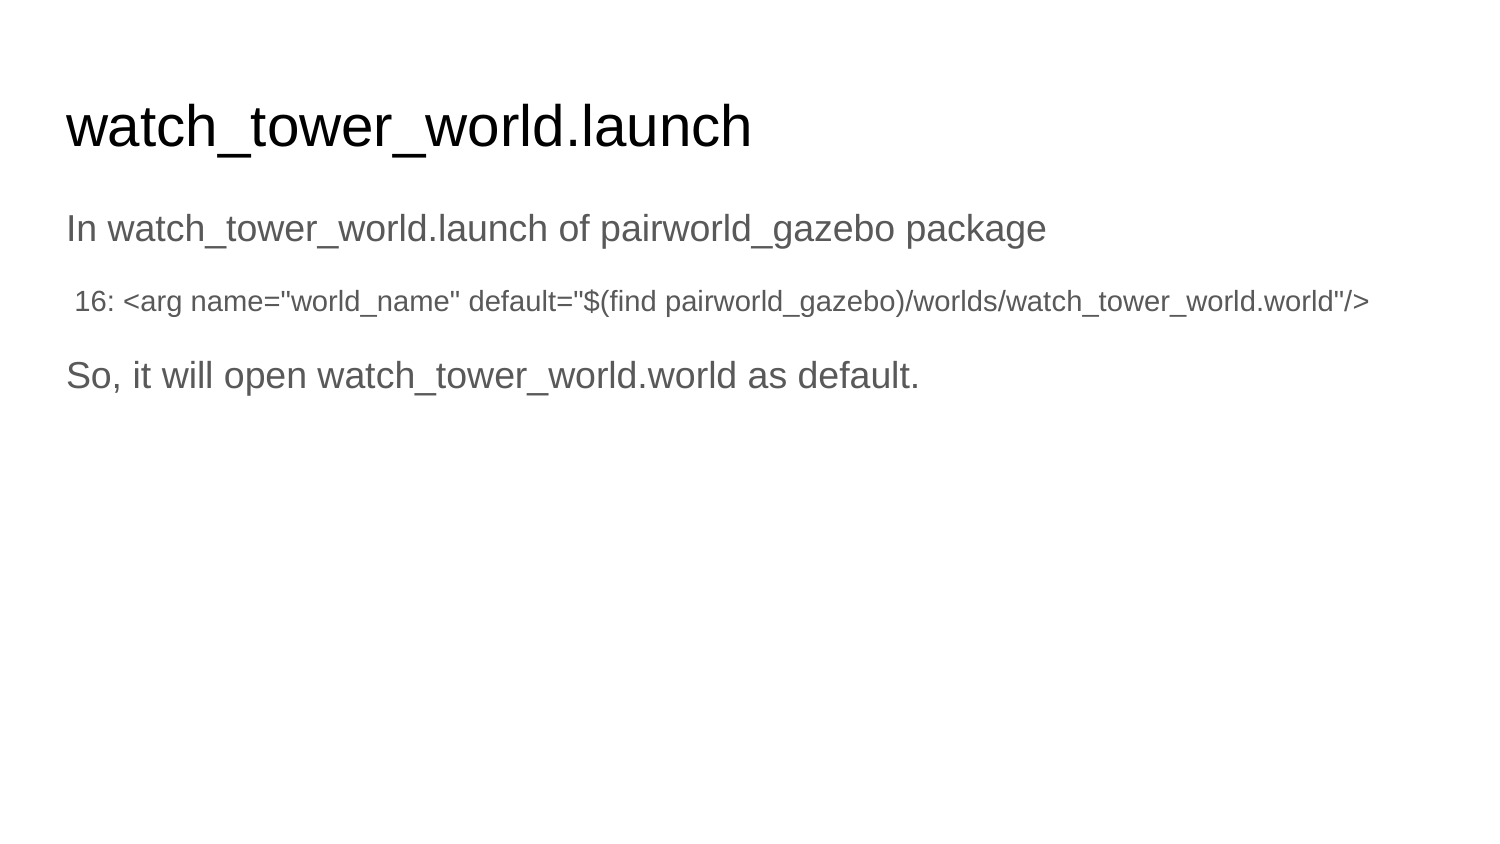

# watch_tower_world.launch
In watch_tower_world.launch of pairworld_gazebo package
 16: <arg name="world_name" default="$(find pairworld_gazebo)/worlds/watch_tower_world.world"/>
So, it will open watch_tower_world.world as default.